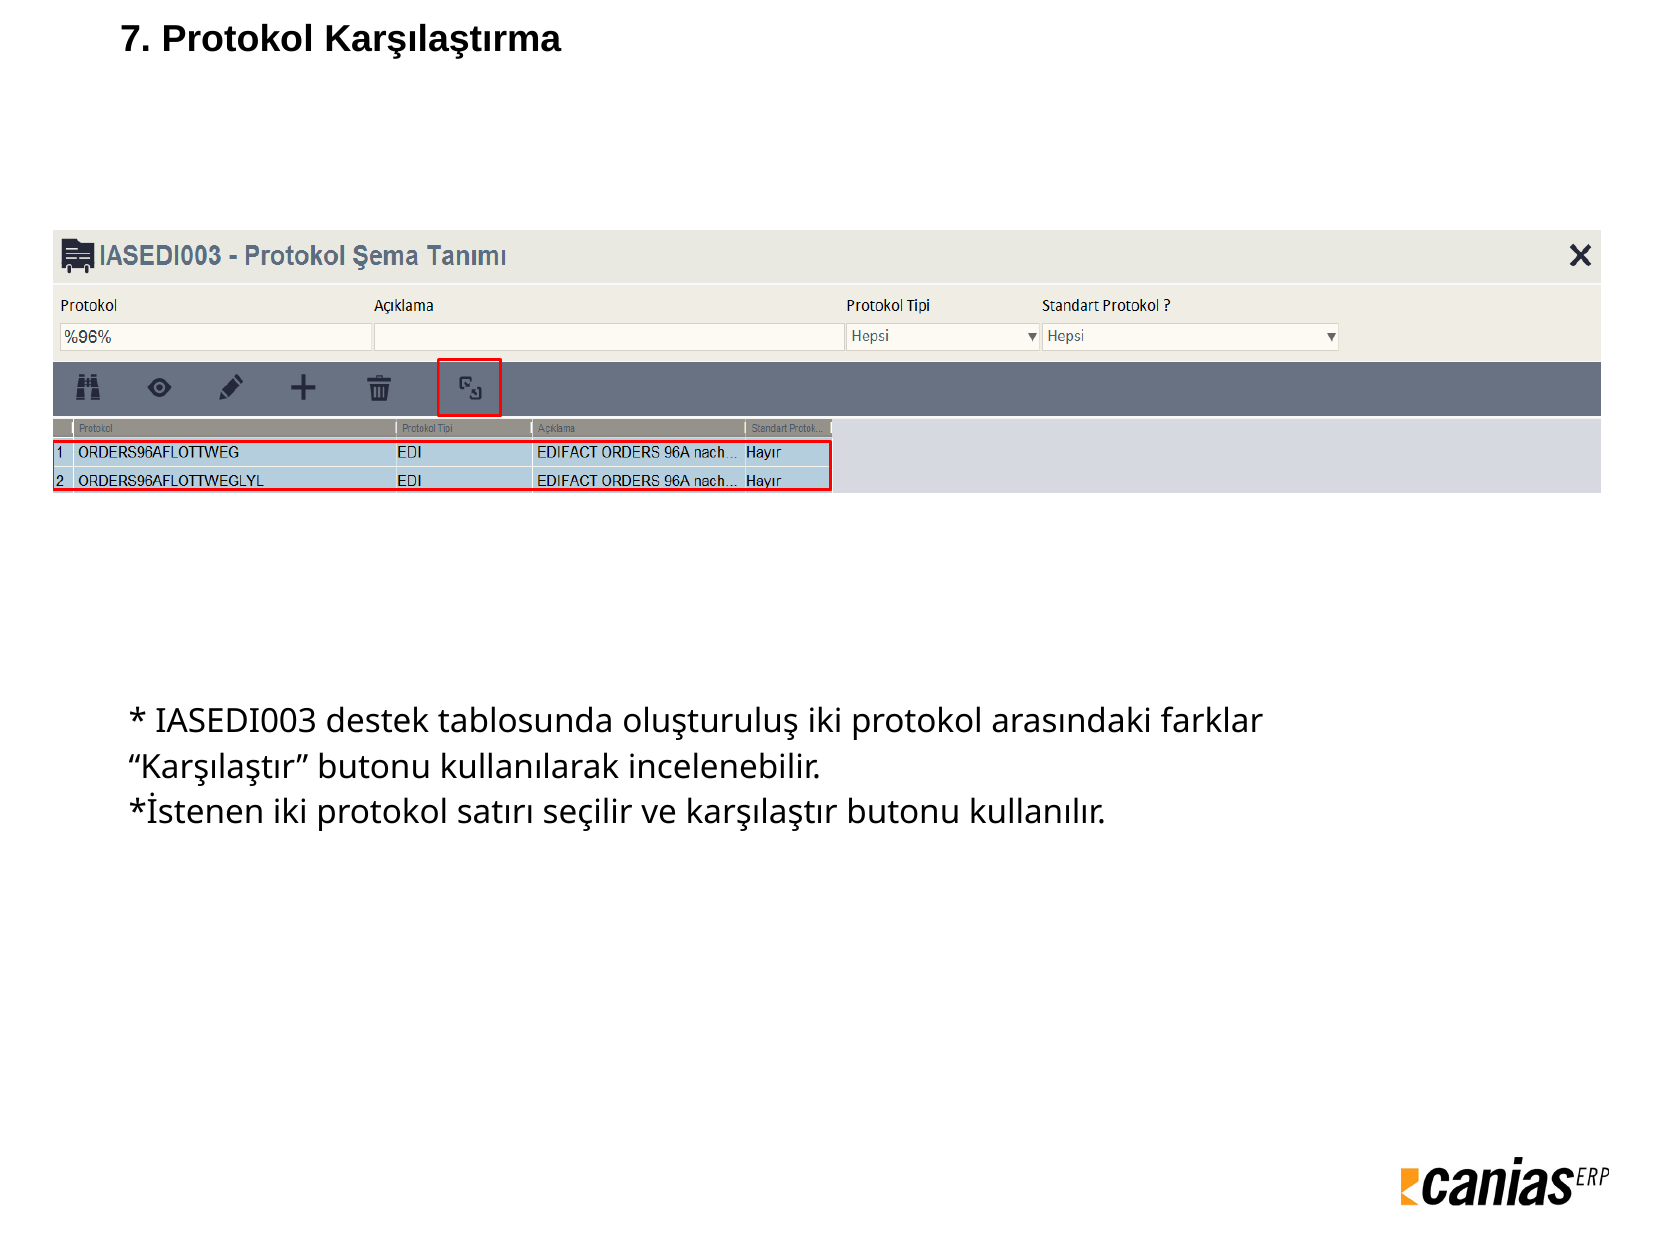

7. Protokol Karşılaştırma
* IASEDI003 destek tablosunda oluşturuluş iki protokol arasındaki farklar “Karşılaştır” butonu kullanılarak incelenebilir.
*İstenen iki protokol satırı seçilir ve karşılaştır butonu kullanılır.